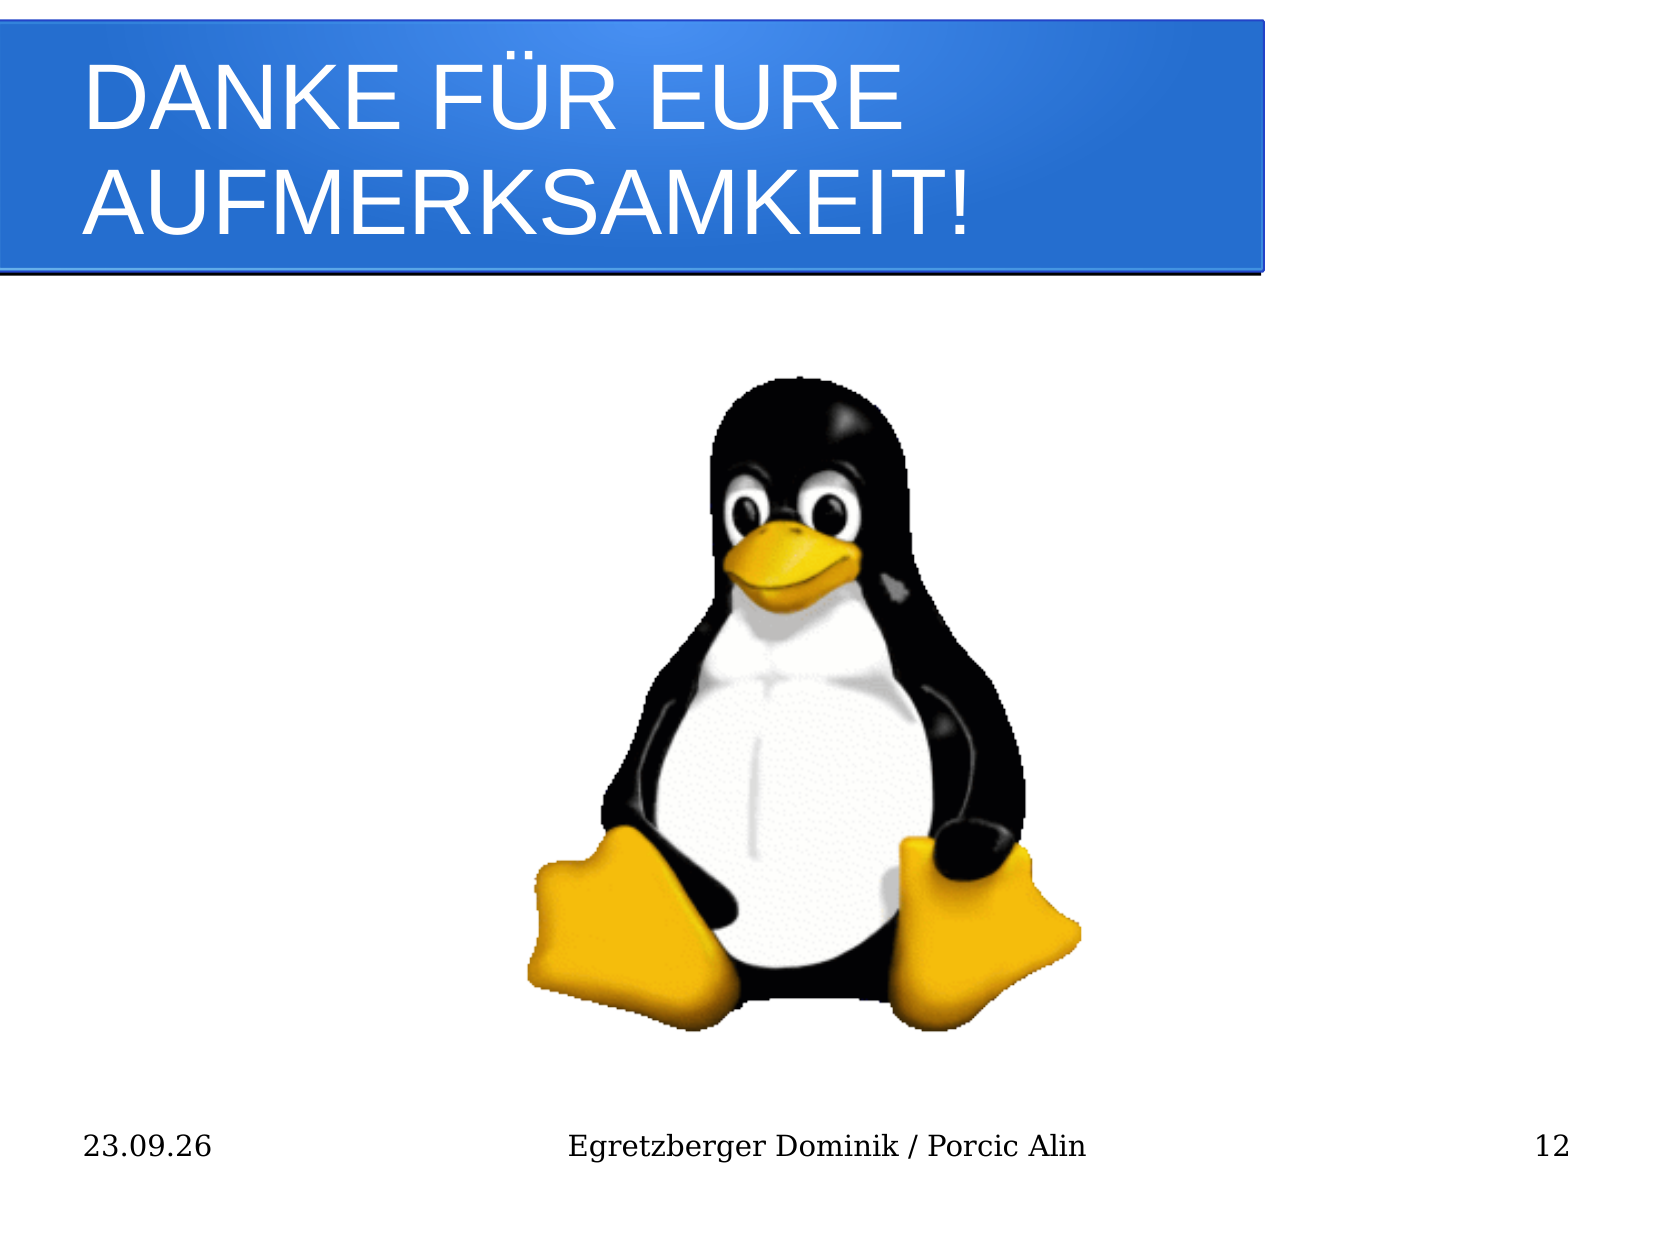

# DANKE FÜR EURE AUFMERKSAMKEIT!
Egretzberger Dominik / Porcic Alin
12